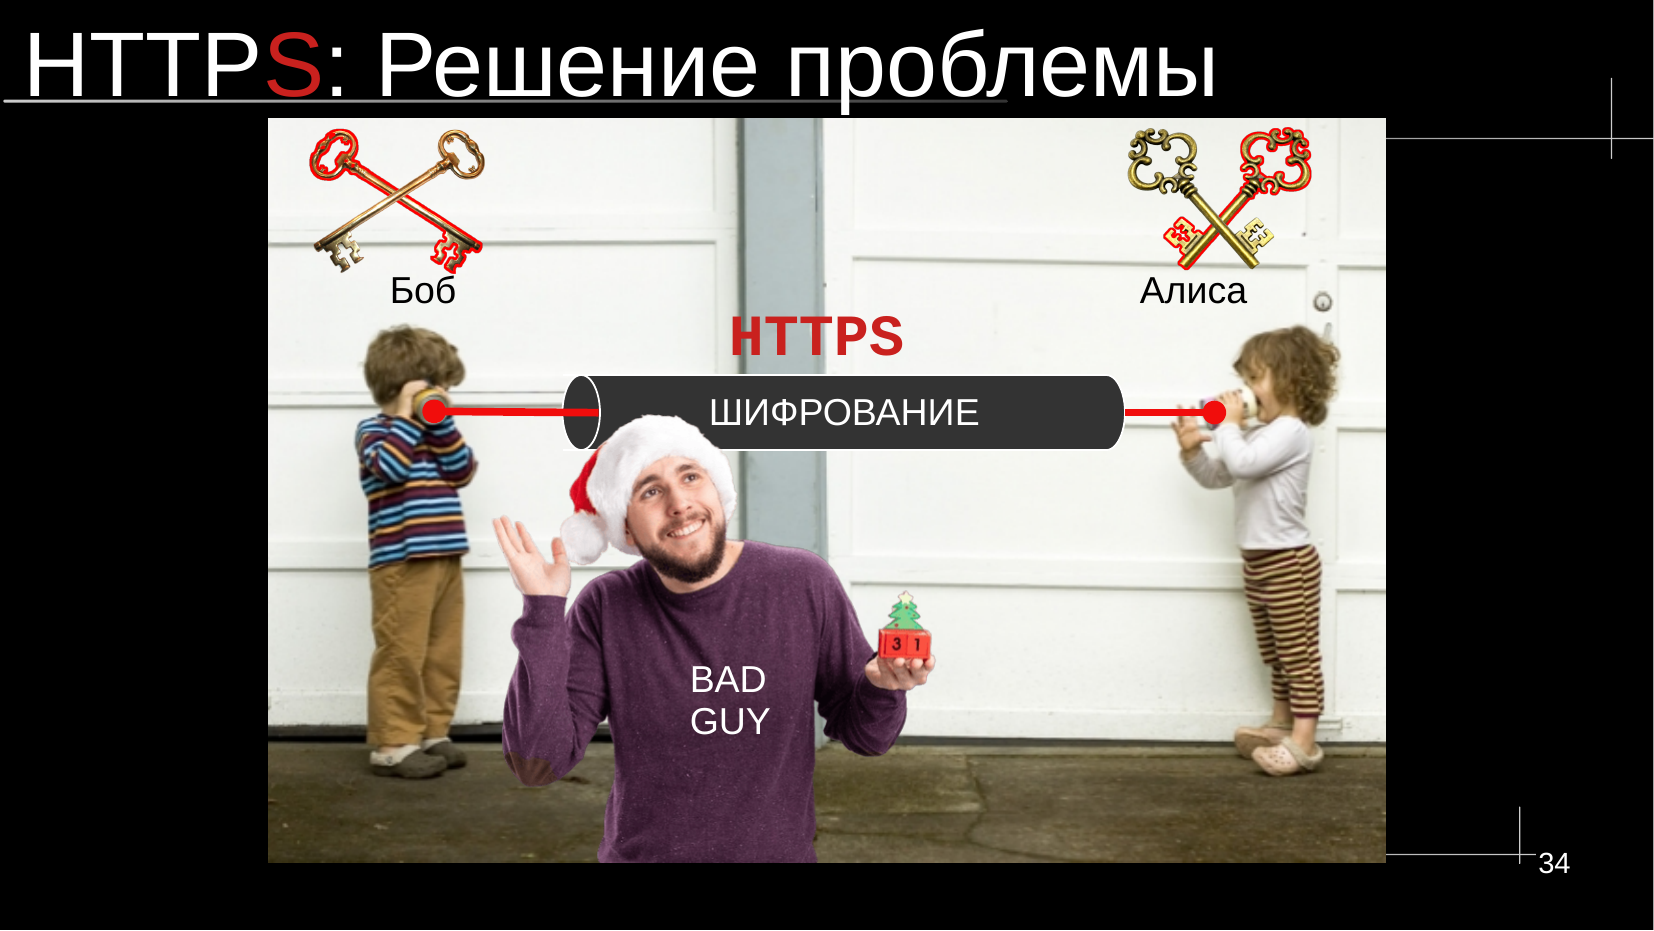

# HTTPS: Решение проблемы
Боб
Алиса
HTTPS
ШИФРОВАНИЕ
BAD GUY
34